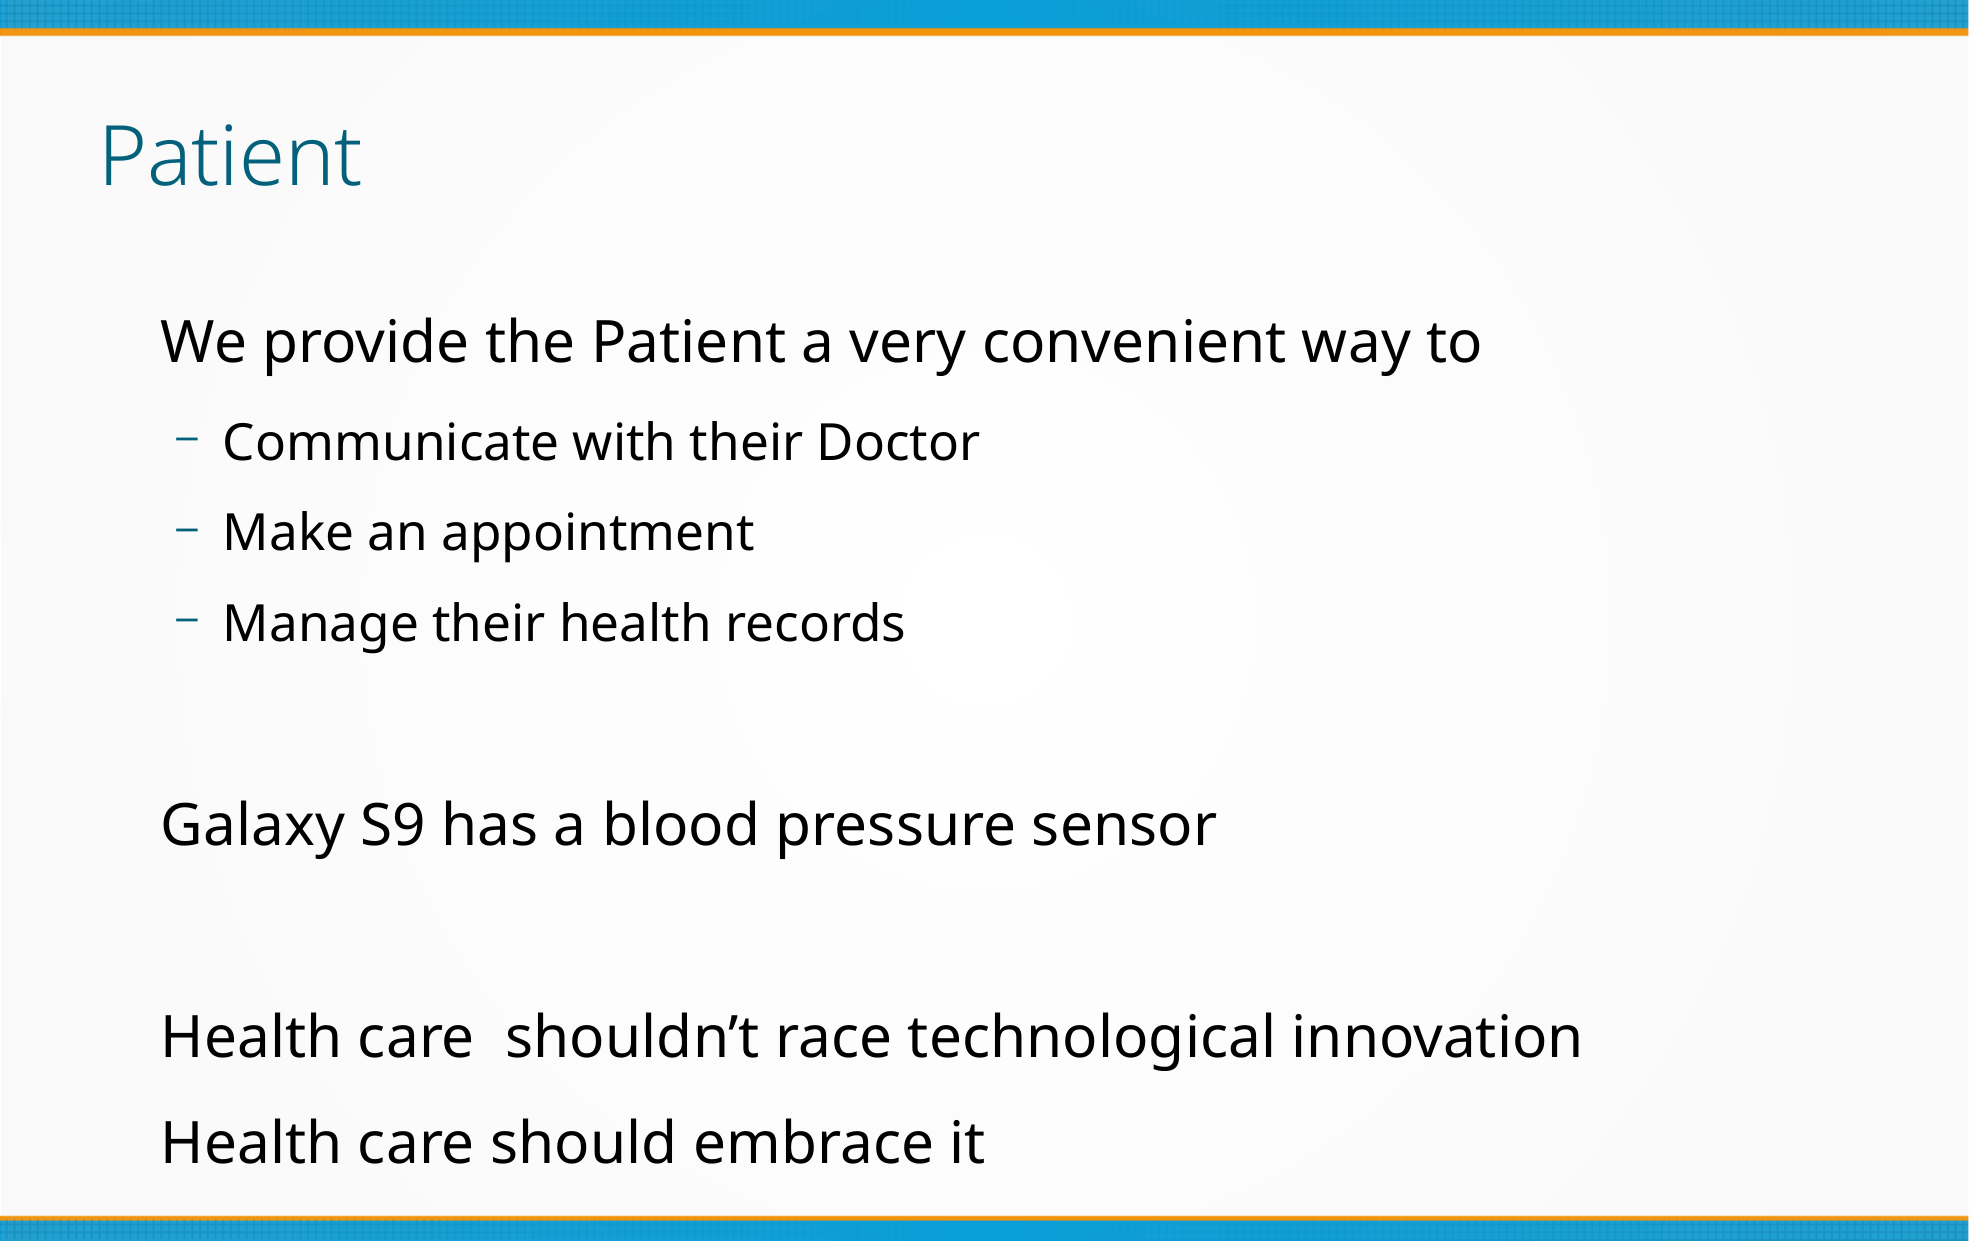

# Patient
We provide the Patient a very convenient way to
Communicate with their Doctor
Make an appointment
Manage their health records
Galaxy S9 has a blood pressure sensor
Health care shouldn’t race technological innovation
Health care should embrace it